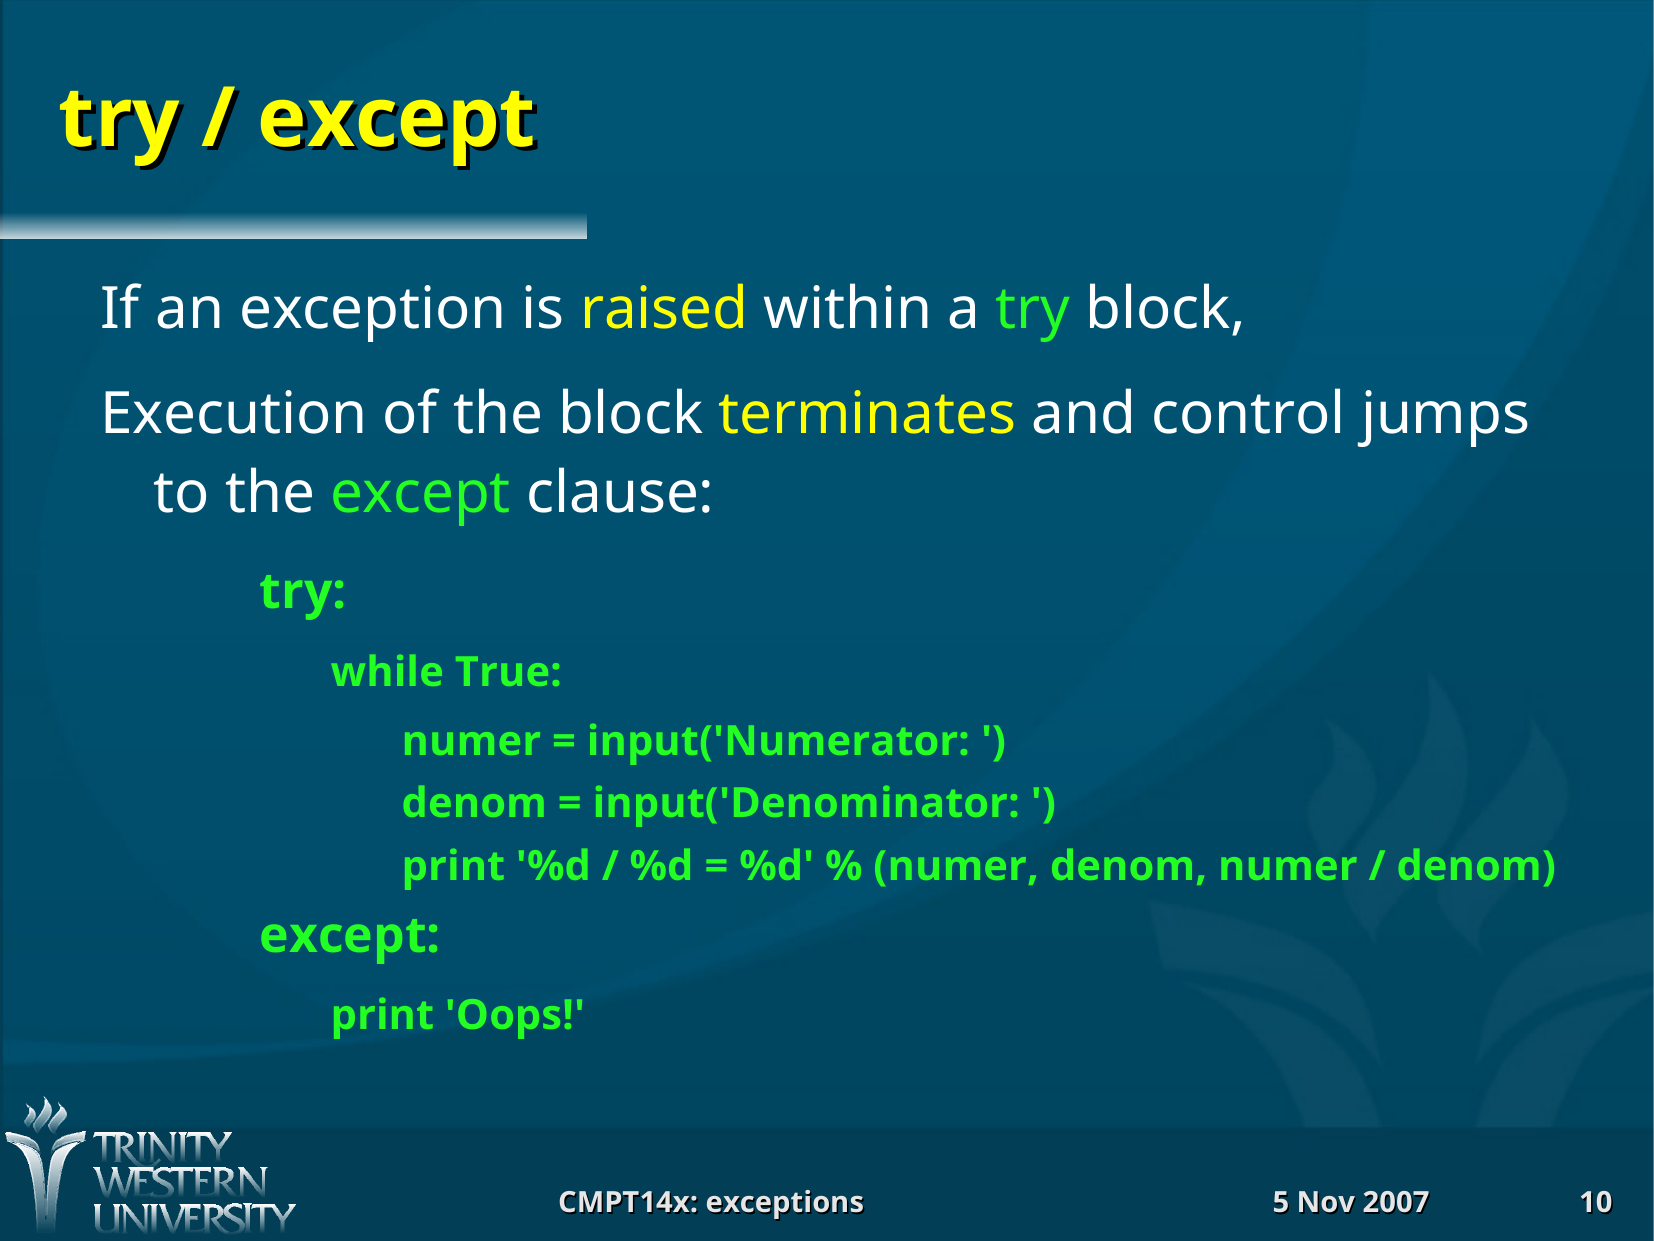

# try / except
If an exception is raised within a try block,
Execution of the block terminates and control jumps to the except clause:
try:
while True:
numer = input('Numerator: ')
denom = input('Denominator: ')
print '%d / %d = %d' % (numer, denom, numer / denom)
except:
print 'Oops!'
CMPT14x: exceptions
5 Nov 2007
10